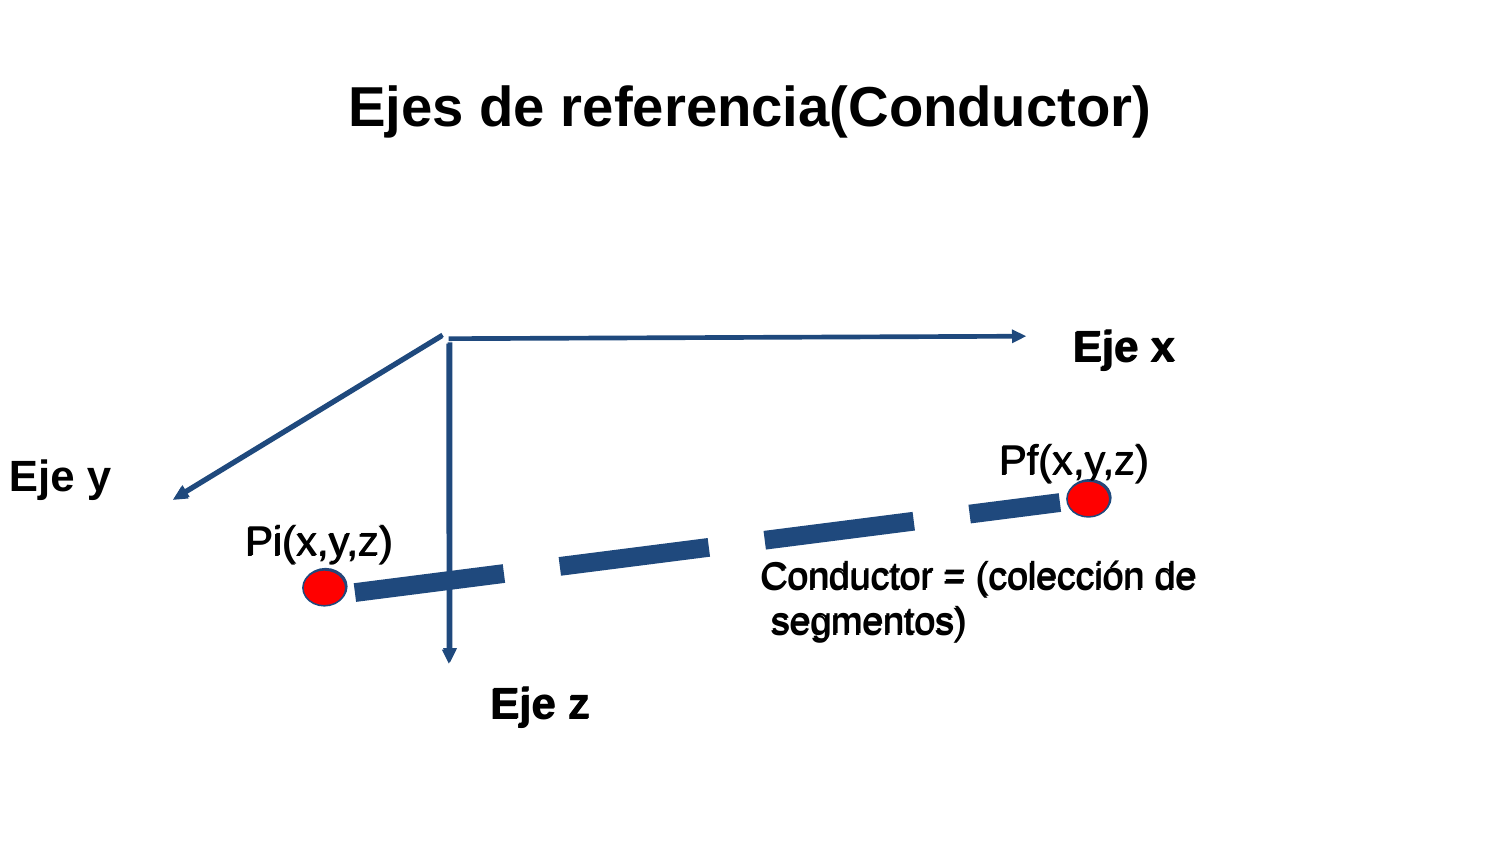

Ejes de referencia(Conductor)
Eje x
Eje x
Pf(x,y,z)
Pf(x,y,z)
Eje y
Pi(x,y,z)
Pi(x,y,z)
Conductor = (colección de segmentos)
Conductor = (colección de segmentos)
Eje z
Eje z